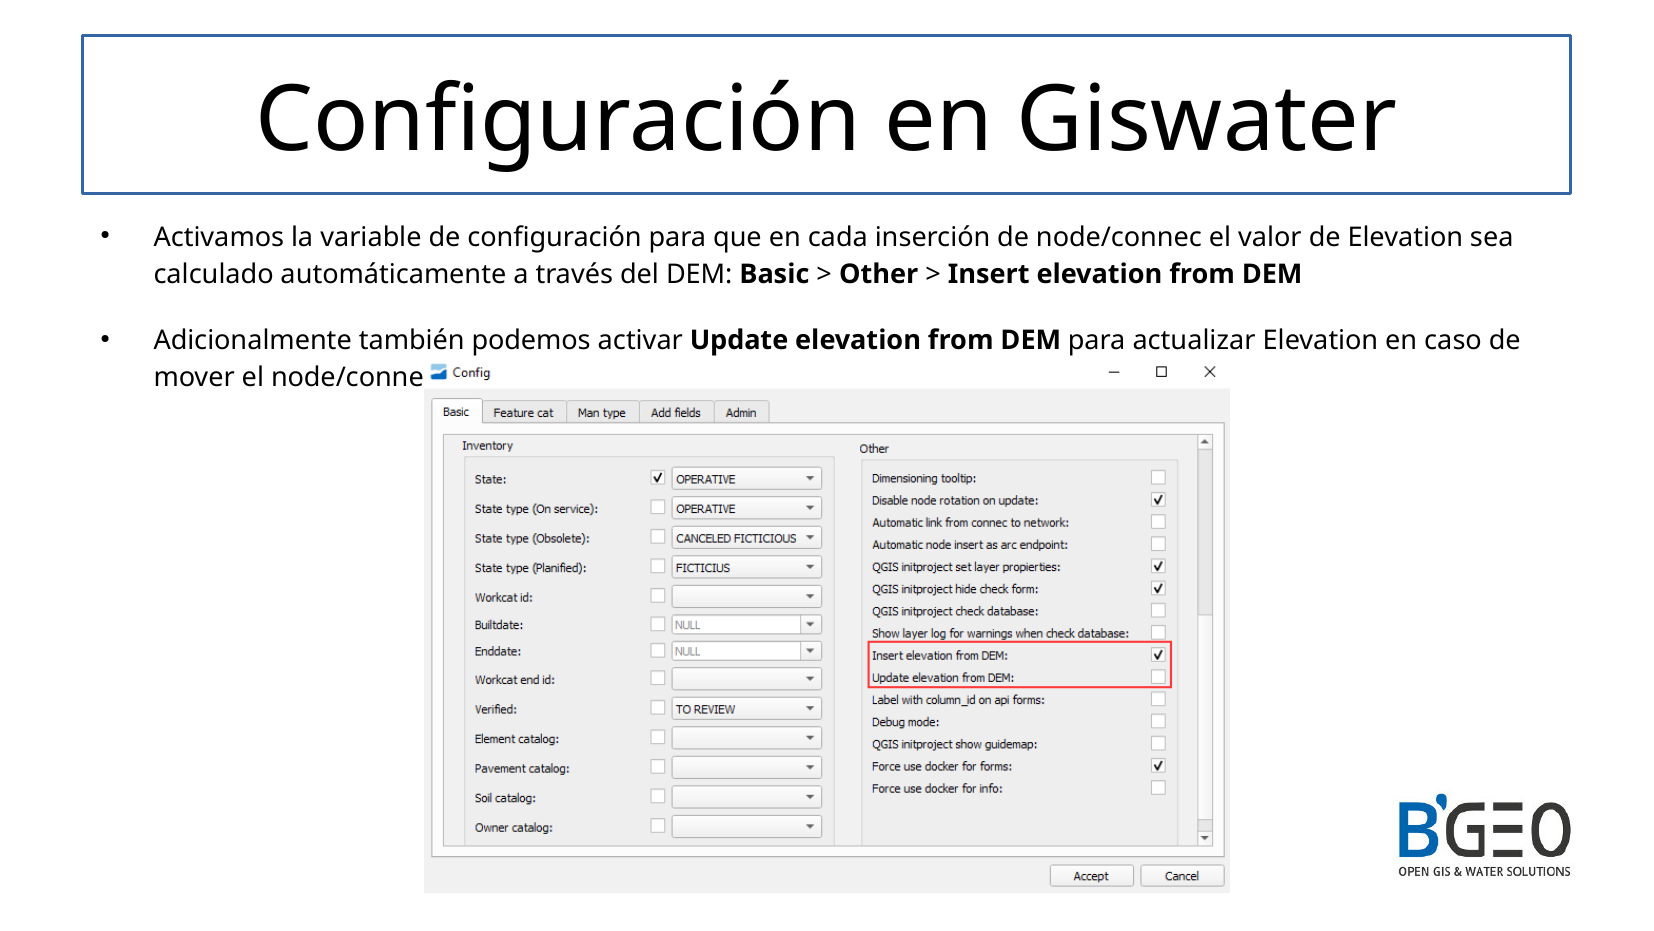

# Configuración en Giswater
Activamos la variable de configuración para que en cada inserción de node/connec el valor de Elevation sea calculado automáticamente a través del DEM: Basic > Other > Insert elevation from DEM
Adicionalmente también podemos activar Update elevation from DEM para actualizar Elevation en caso de mover el node/connec.